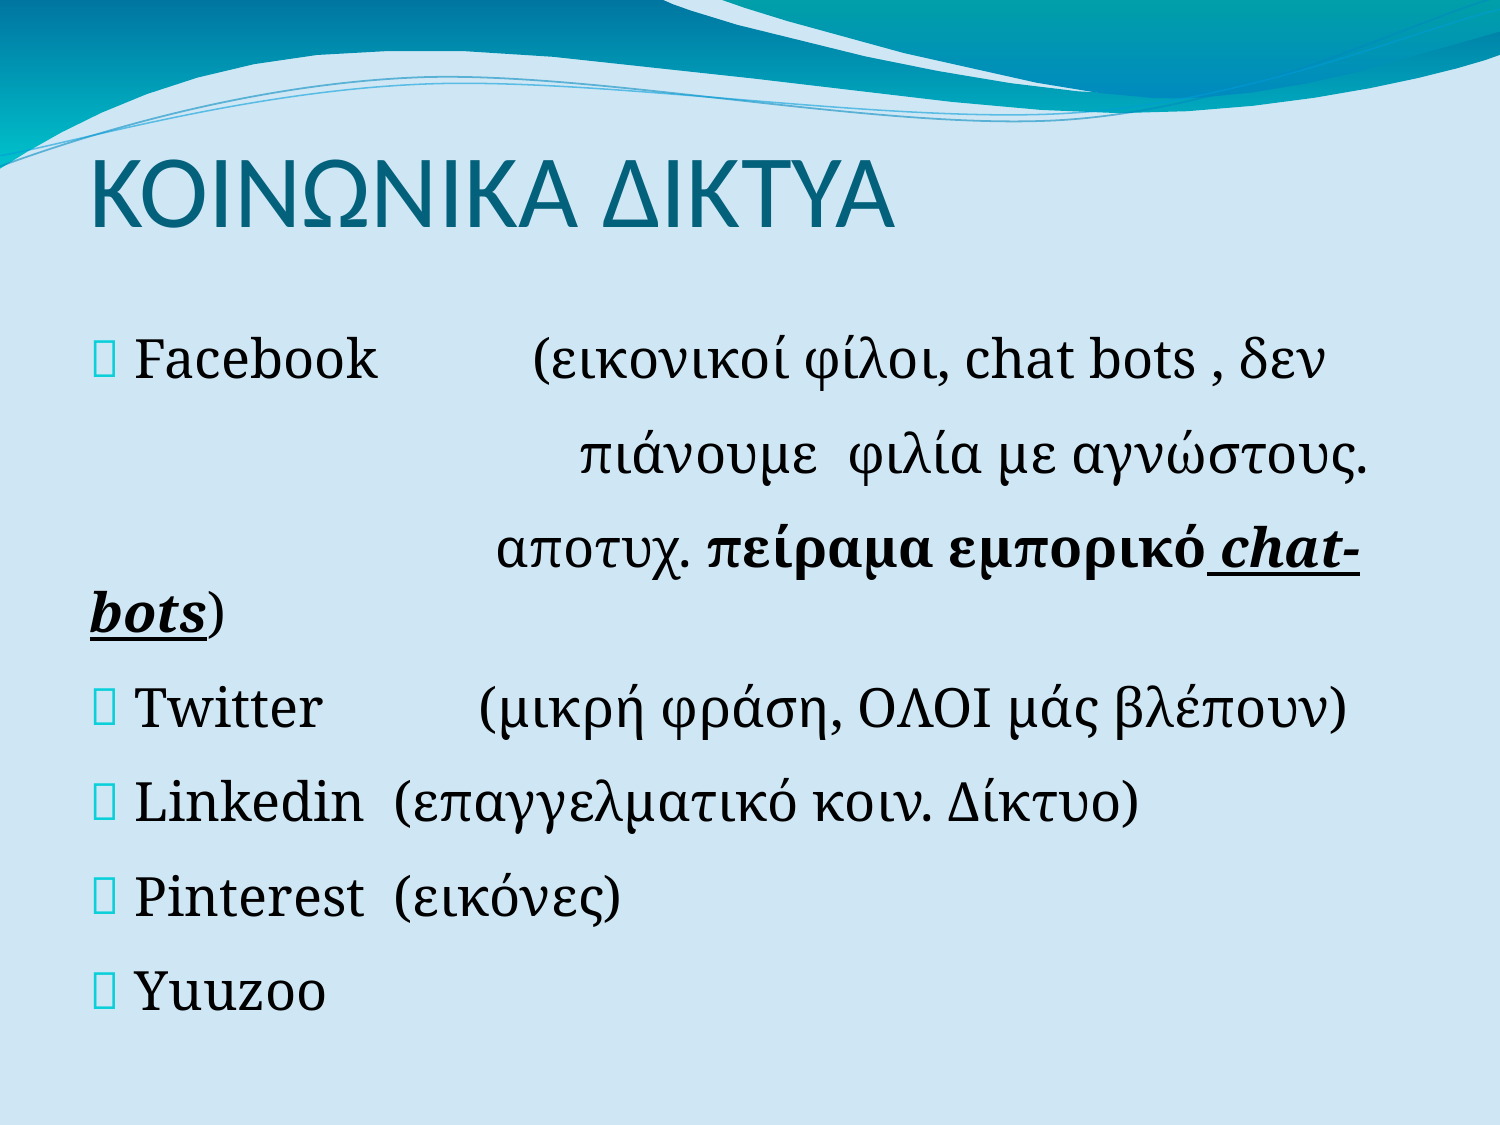

# ΚΟΙΝΩΝΙΚΑ ΔΙΚΤΥΑ
Facebook (εικονικοί φίλοι, chat bots , δεν
 πιάνουμε φιλία με αγνώστους.
 αποτυχ. πείραμα εμπορικό chat-bots)
Twitter (μικρή φράση, ΟΛΟΙ μάς βλέπουν)
Linkedin (επαγγελματικό κοιν. Δίκτυο)
Pinterest (εικόνες)
Yuuzoo